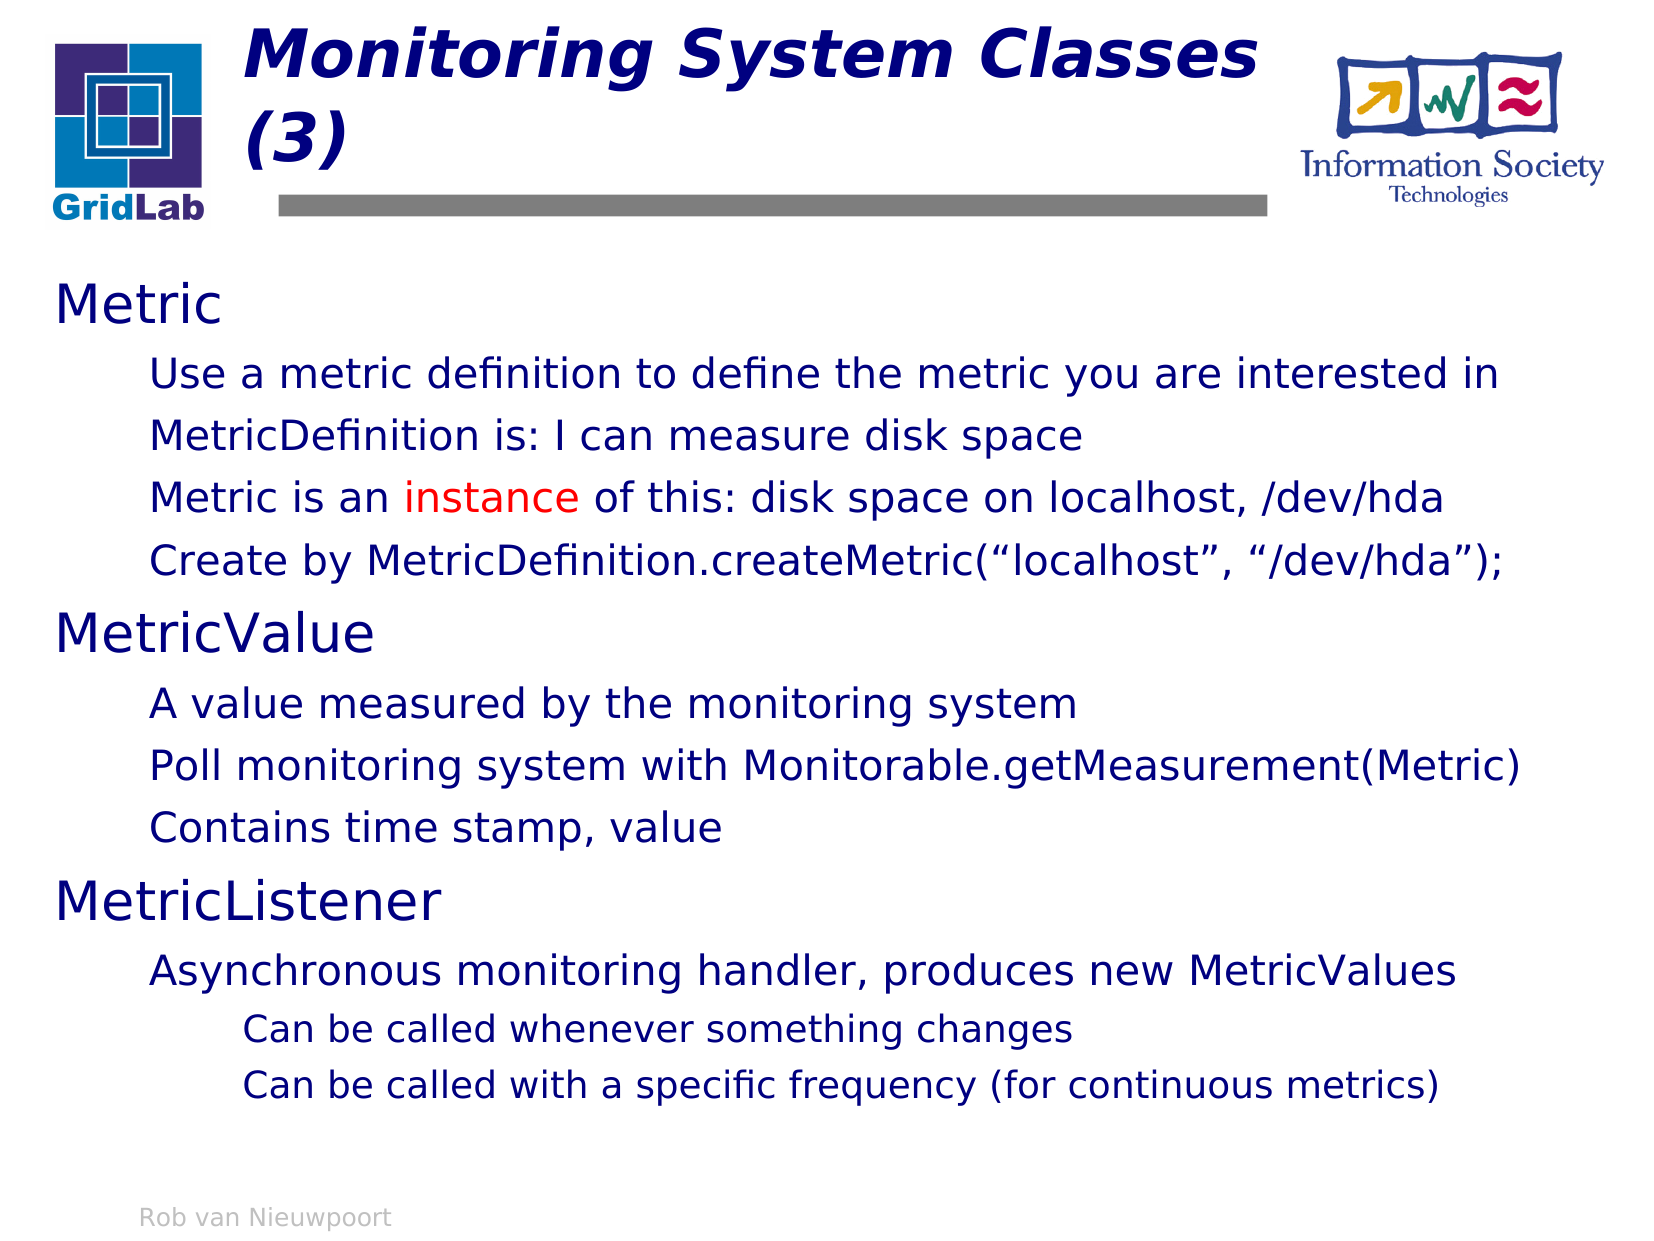

# Monitoring System Classes (3)
Metric
Use a metric definition to define the metric you are interested in
MetricDefinition is: I can measure disk space
Metric is an instance of this: disk space on localhost, /dev/hda
Create by MetricDefinition.createMetric(“localhost”, “/dev/hda”);
MetricValue
A value measured by the monitoring system
Poll monitoring system with Monitorable.getMeasurement(Metric)
Contains time stamp, value
MetricListener
Asynchronous monitoring handler, produces new MetricValues
Can be called whenever something changes
Can be called with a specific frequency (for continuous metrics)